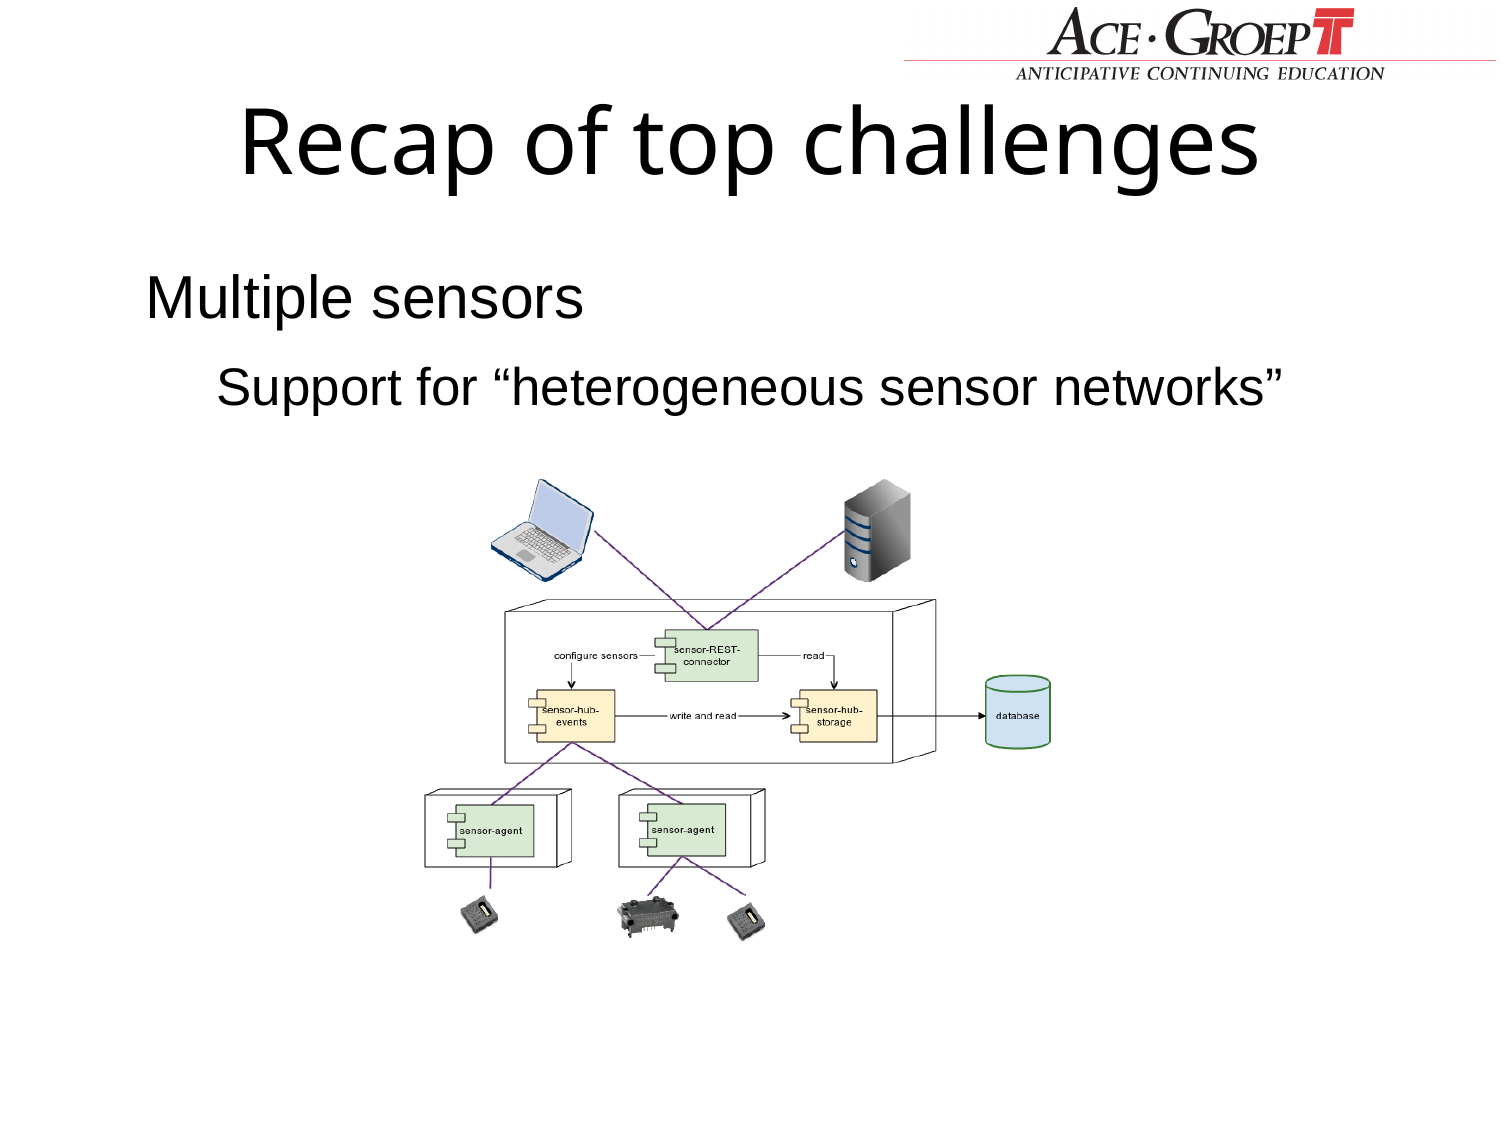

# Recap of top challenges
Multiple sensors
Support for “heterogeneous sensor networks”